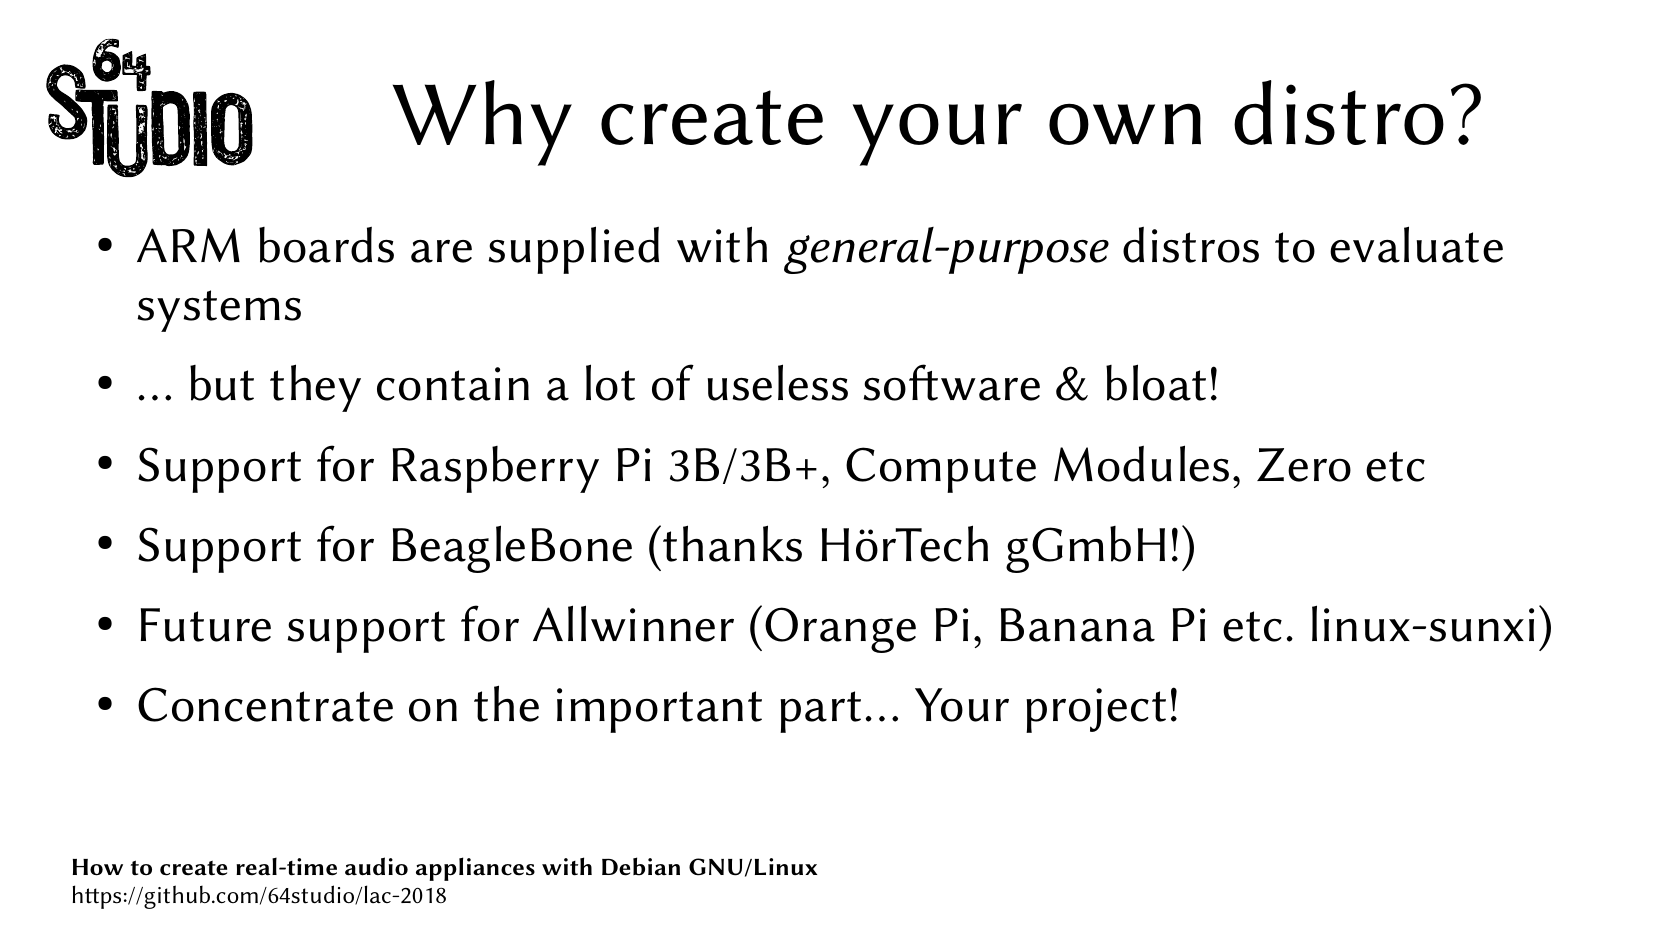

# Why create your own distro?
ARM boards are supplied with general-purpose distros to evaluate systems
… but they contain a lot of useless software & bloat!
Support for Raspberry Pi 3B/3B+, Compute Modules, Zero etc
Support for BeagleBone (thanks HörTech gGmbH!)
Future support for Allwinner (Orange Pi, Banana Pi etc. linux-sunxi)
Concentrate on the important part… Your project!